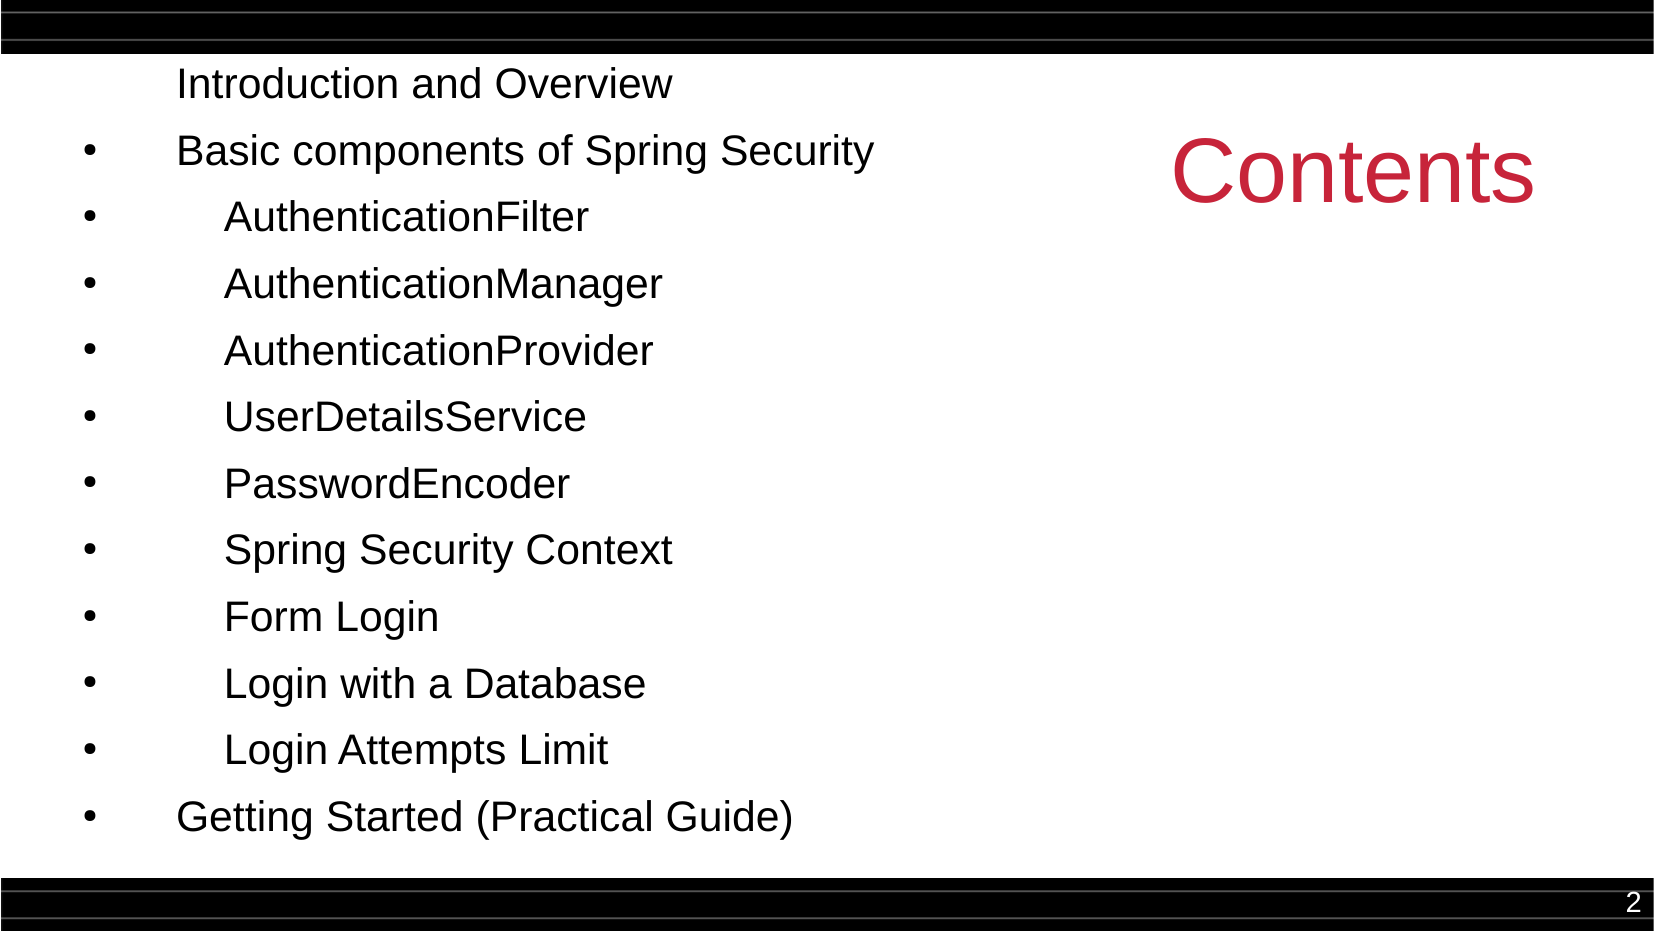

Introduction and Overview
 Basic components of Spring Security
 AuthenticationFilter
 AuthenticationManager
 AuthenticationProvider
 UserDetailsService
 PasswordEncoder
 Spring Security Context
 Form Login
 Login with a Database
 Login Attempts Limit
 Getting Started (Practical Guide)
# Contents